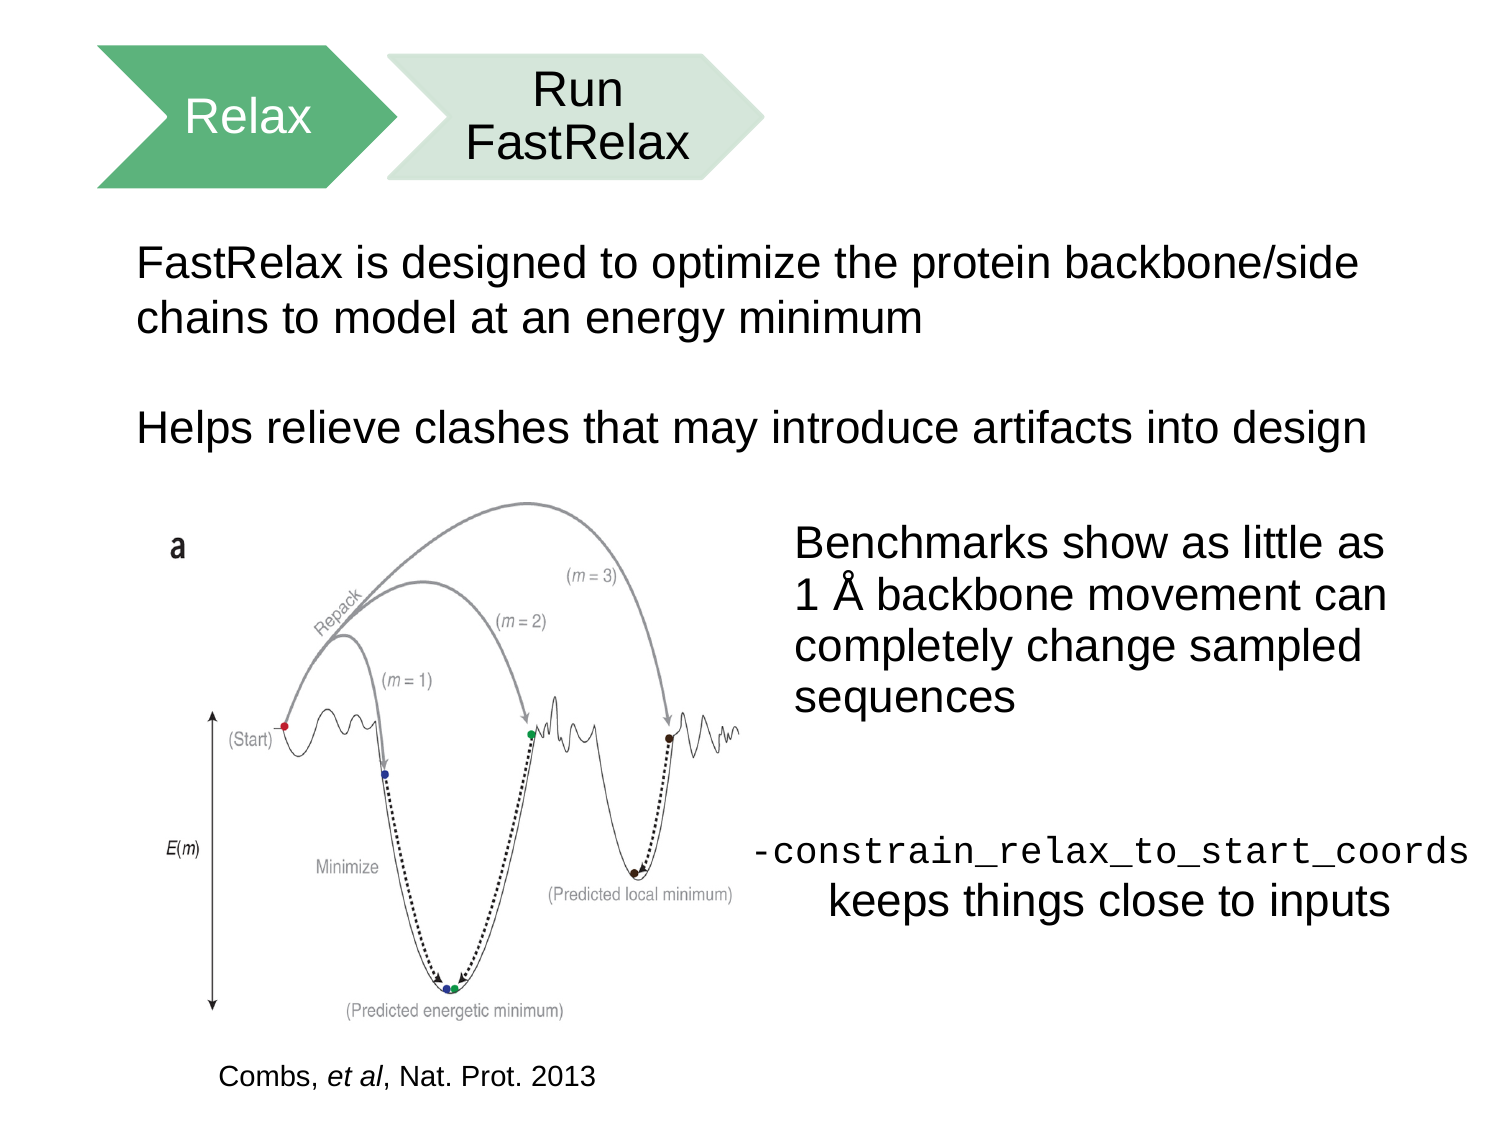

Relax
Run FastRelax
FastRelax is designed to optimize the protein backbone/side chains to model at an energy minimum
Helps relieve clashes that may introduce artifacts into design
Benchmarks show as little as 1 Å backbone movement can completely change sampled sequences
-constrain_relax_to_start_coords
keeps things close to inputs
Combs, et al, Nat. Prot. 2013